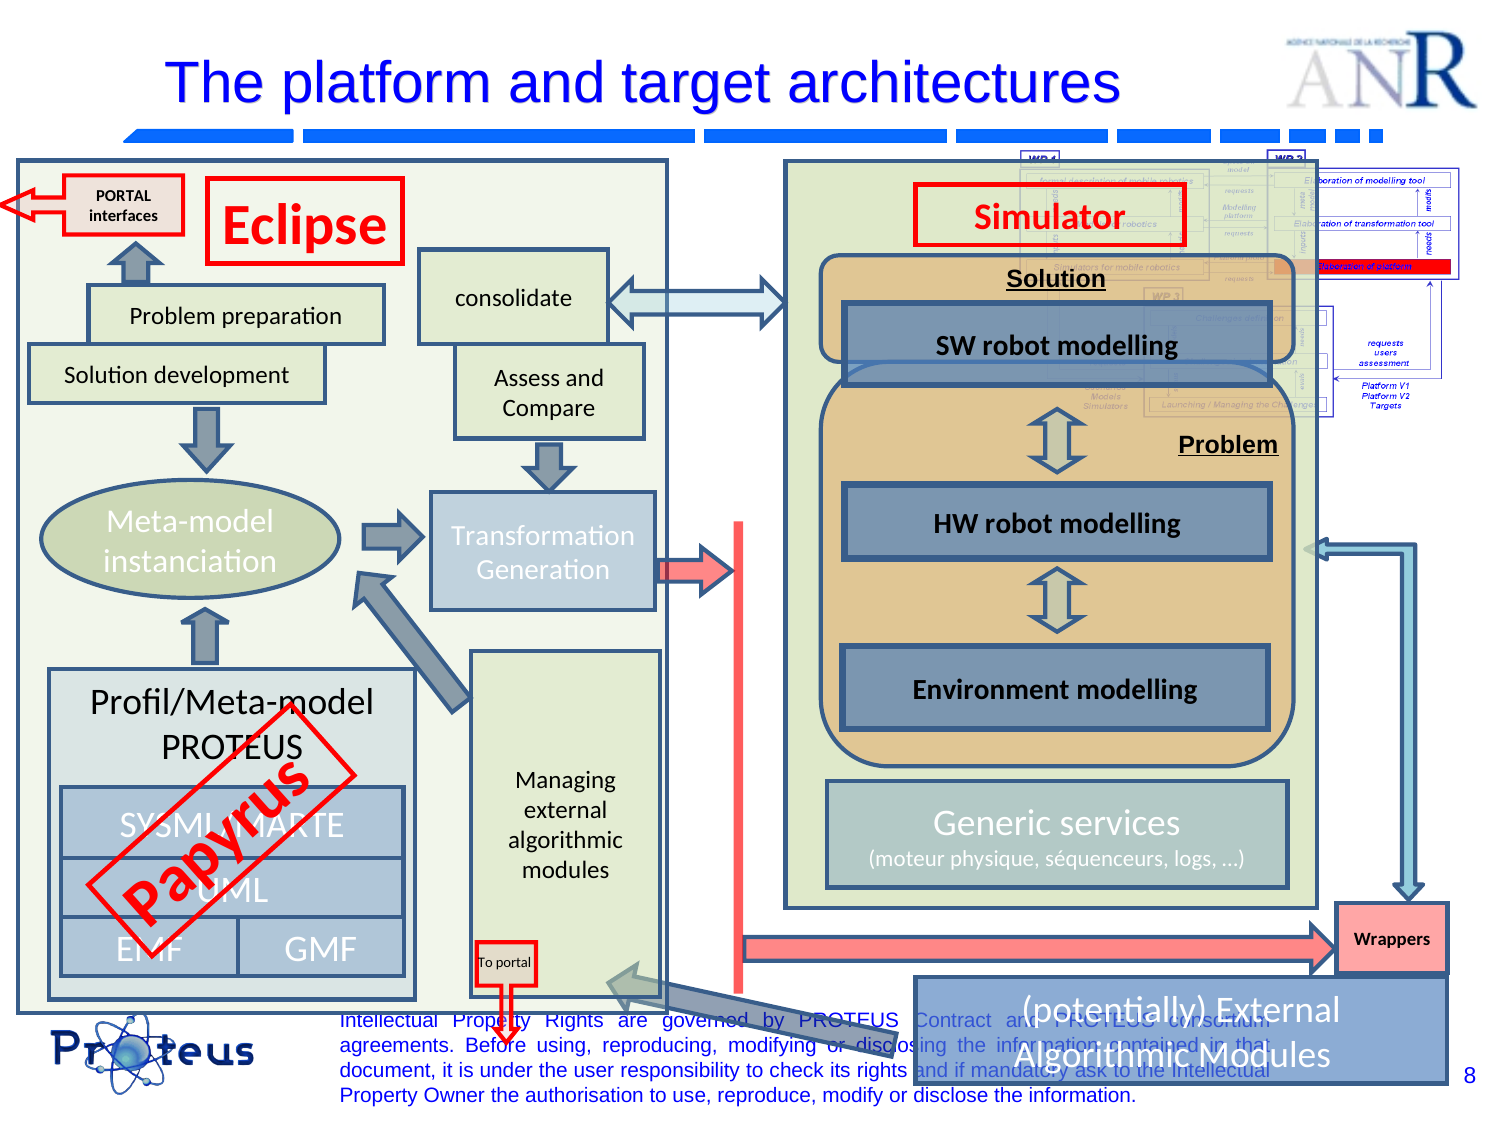

# The platform and target architectures
PORTAL interfaces
Eclipse
Simulator
consolidate
Solution
Problem preparation
SW robot modelling
Assess and Compare
Solution development
Problem
Meta-model instanciation
HW robot modelling
Transformation
Generation
Environment modelling
Managing external algorithmic modules
Profil/Meta-model
PROTEUS
Generic services
(moteur physique, séquenceurs, logs, …)
Papyrus
SYSML/MARTE
UML
Wrappers
EMF
GMF
To portal
(potentially) External Algorithmic Modules
8